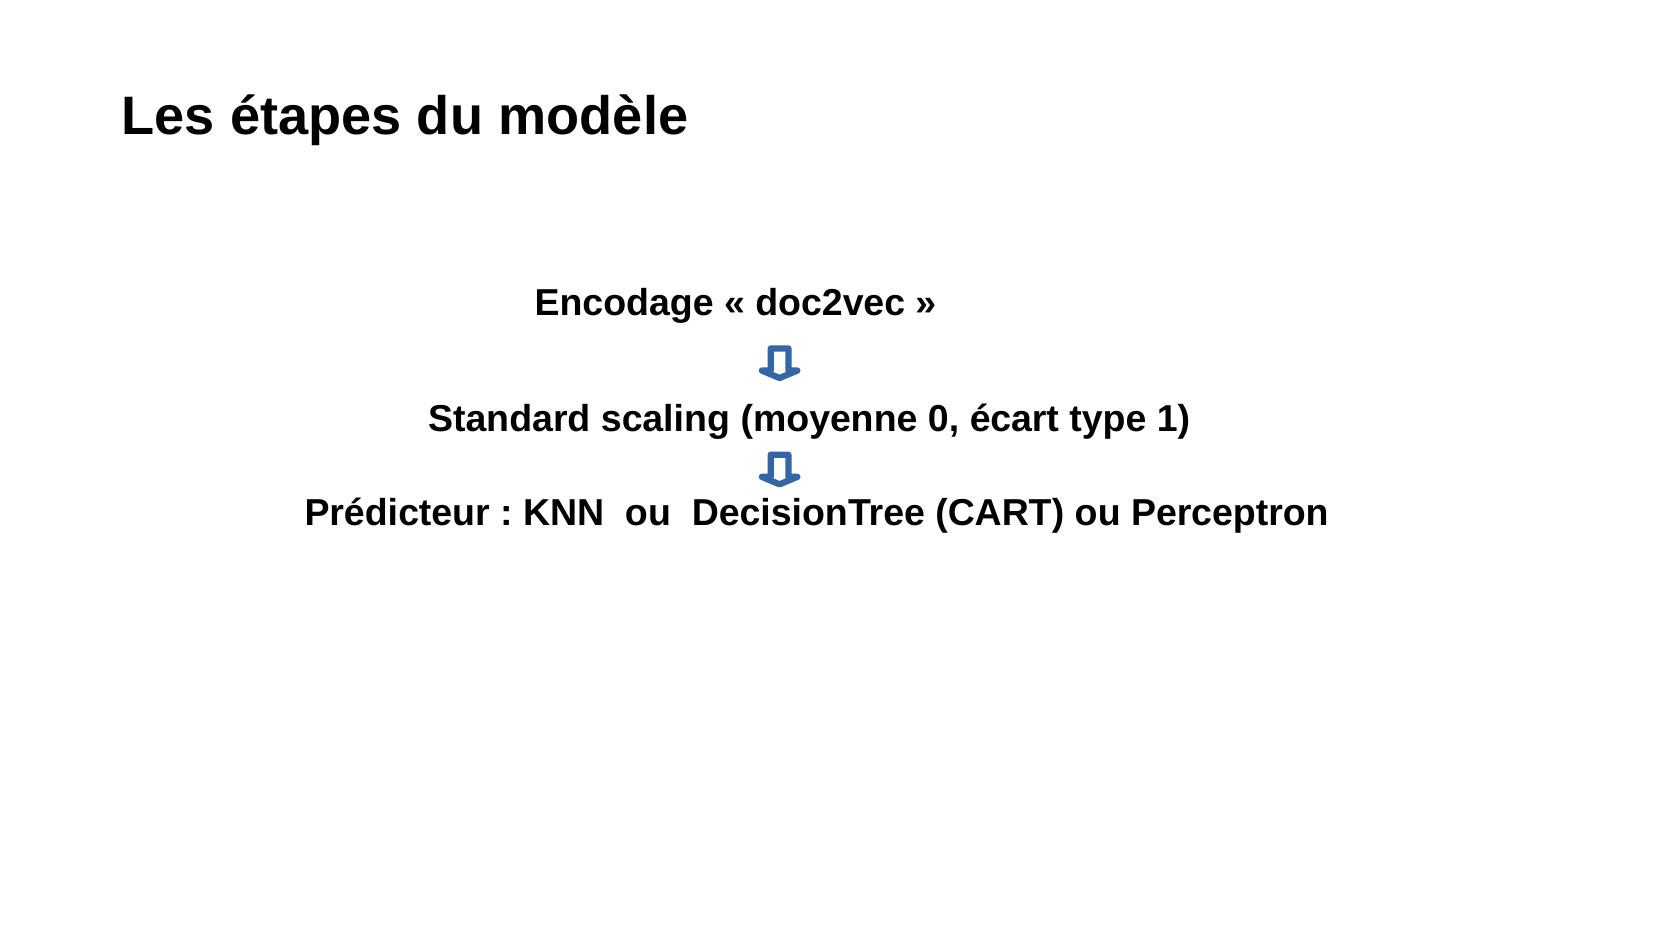

Les étapes du modèle
Encodage « doc2vec »
Standard scaling (moyenne 0, écart type 1)
Prédicteur : KNN ou DecisionTree (CART) ou Perceptron